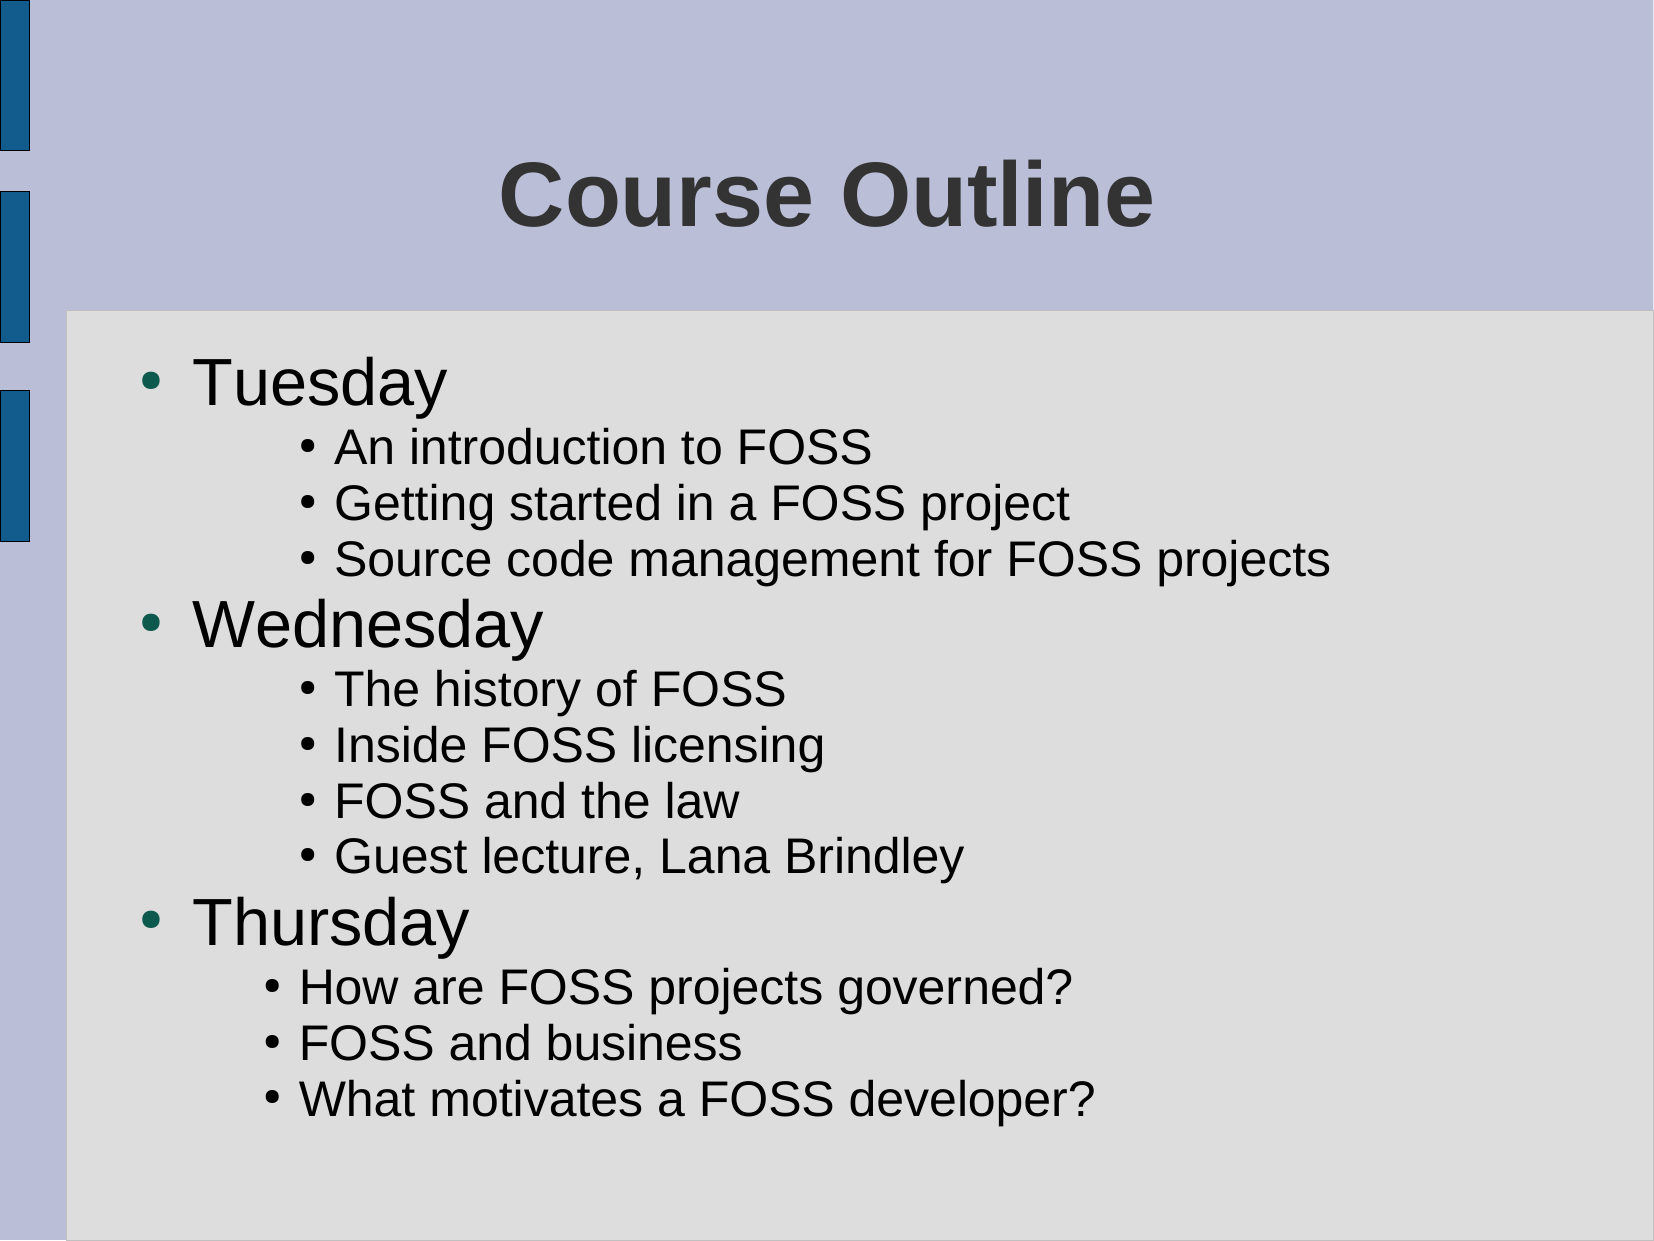

# Course Outline
Tuesday
An introduction to FOSS
Getting started in a FOSS project
Source code management for FOSS projects
Wednesday
The history of FOSS
Inside FOSS licensing
FOSS and the law
Guest lecture, Lana Brindley
Thursday
How are FOSS projects governed?
FOSS and business
What motivates a FOSS developer?